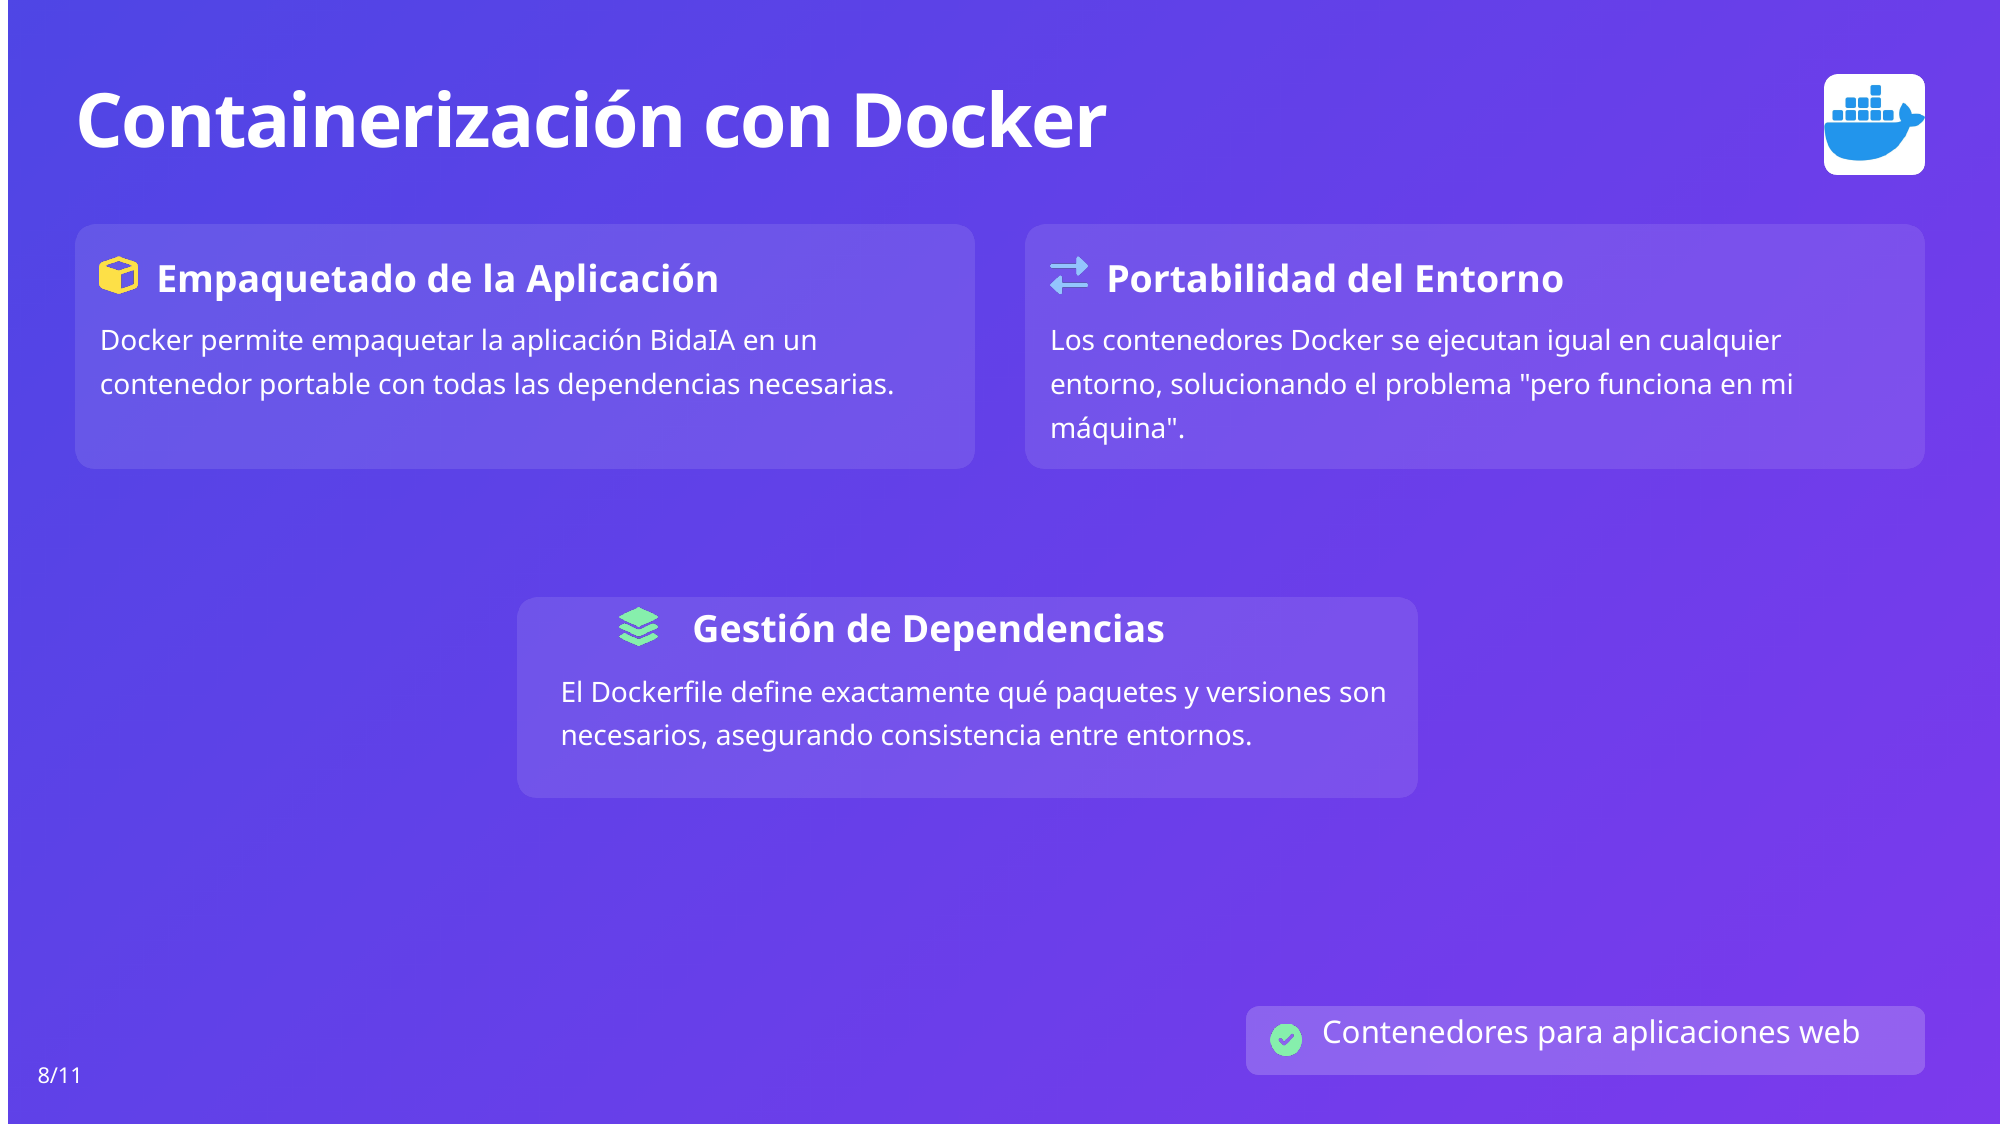

Containerización con Docker
Empaquetado de la Aplicación
Portabilidad del Entorno
Docker permite empaquetar la aplicación BidaIA en un contenedor portable con todas las dependencias necesarias.
Los contenedores Docker se ejecutan igual en cualquier entorno, solucionando el problema "pero funciona en mi máquina".
Gestión de Dependencias
El Dockerfile define exactamente qué paquetes y versiones son necesarios, asegurando consistencia entre entornos.
 Contenedores para aplicaciones web
8/11